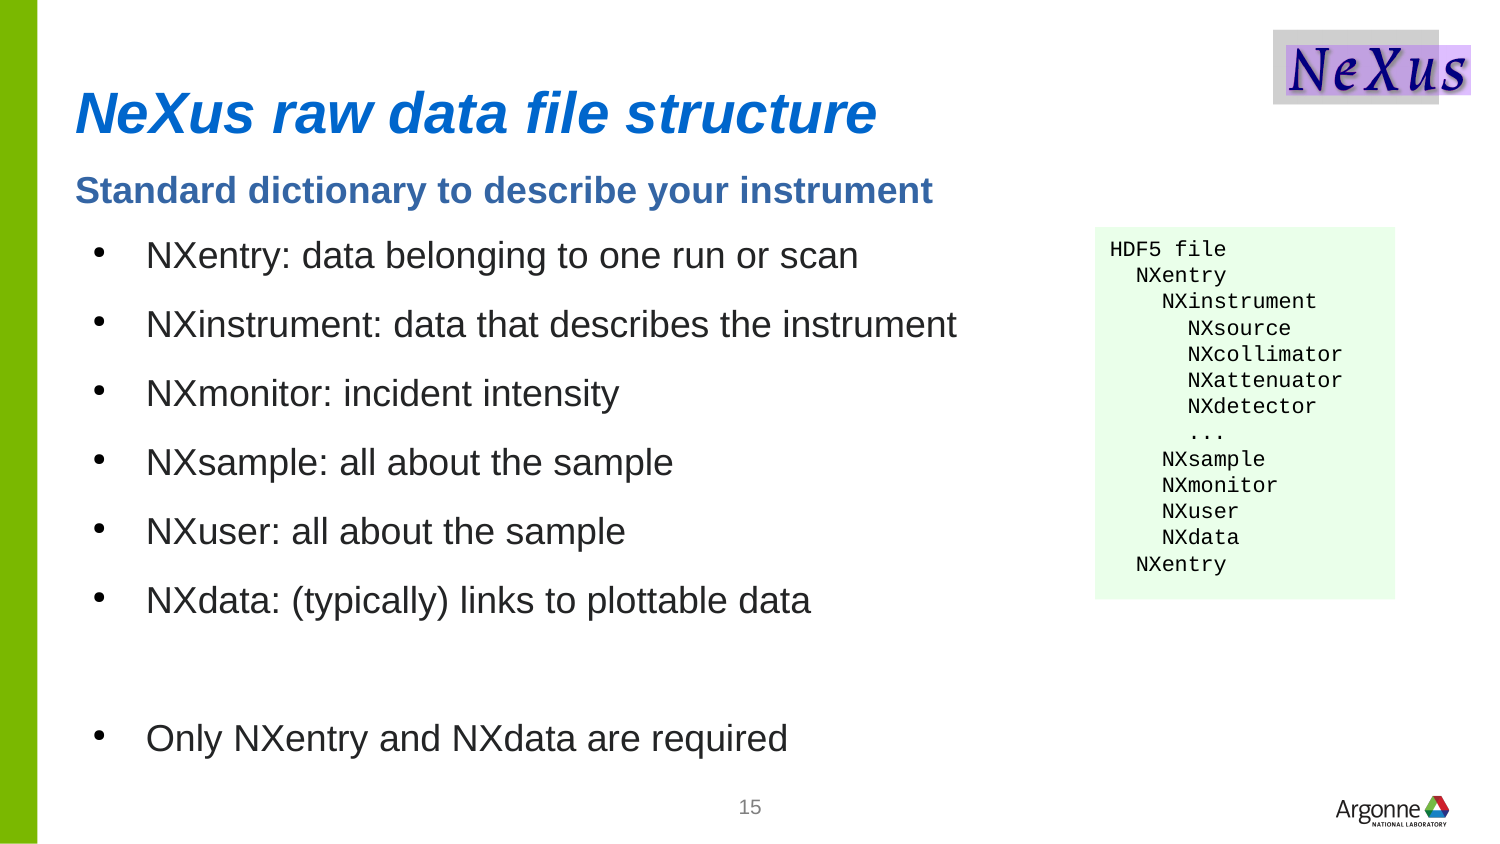

NeXus raw data file structure
#
Standard dictionary to describe your instrument
HDF5 file
 NXentry
 NXinstrument
 NXsource
 NXcollimator
 NXattenuator
 NXdetector
 ...
 NXsample
 NXmonitor
 NXuser
 NXdata
 NXentry
NXentry: data belonging to one run or scan
NXinstrument: data that describes the instrument
NXmonitor: incident intensity
NXsample: all about the sample
NXuser: all about the sample
NXdata: (typically) links to plottable data
Only NXentry and NXdata are required